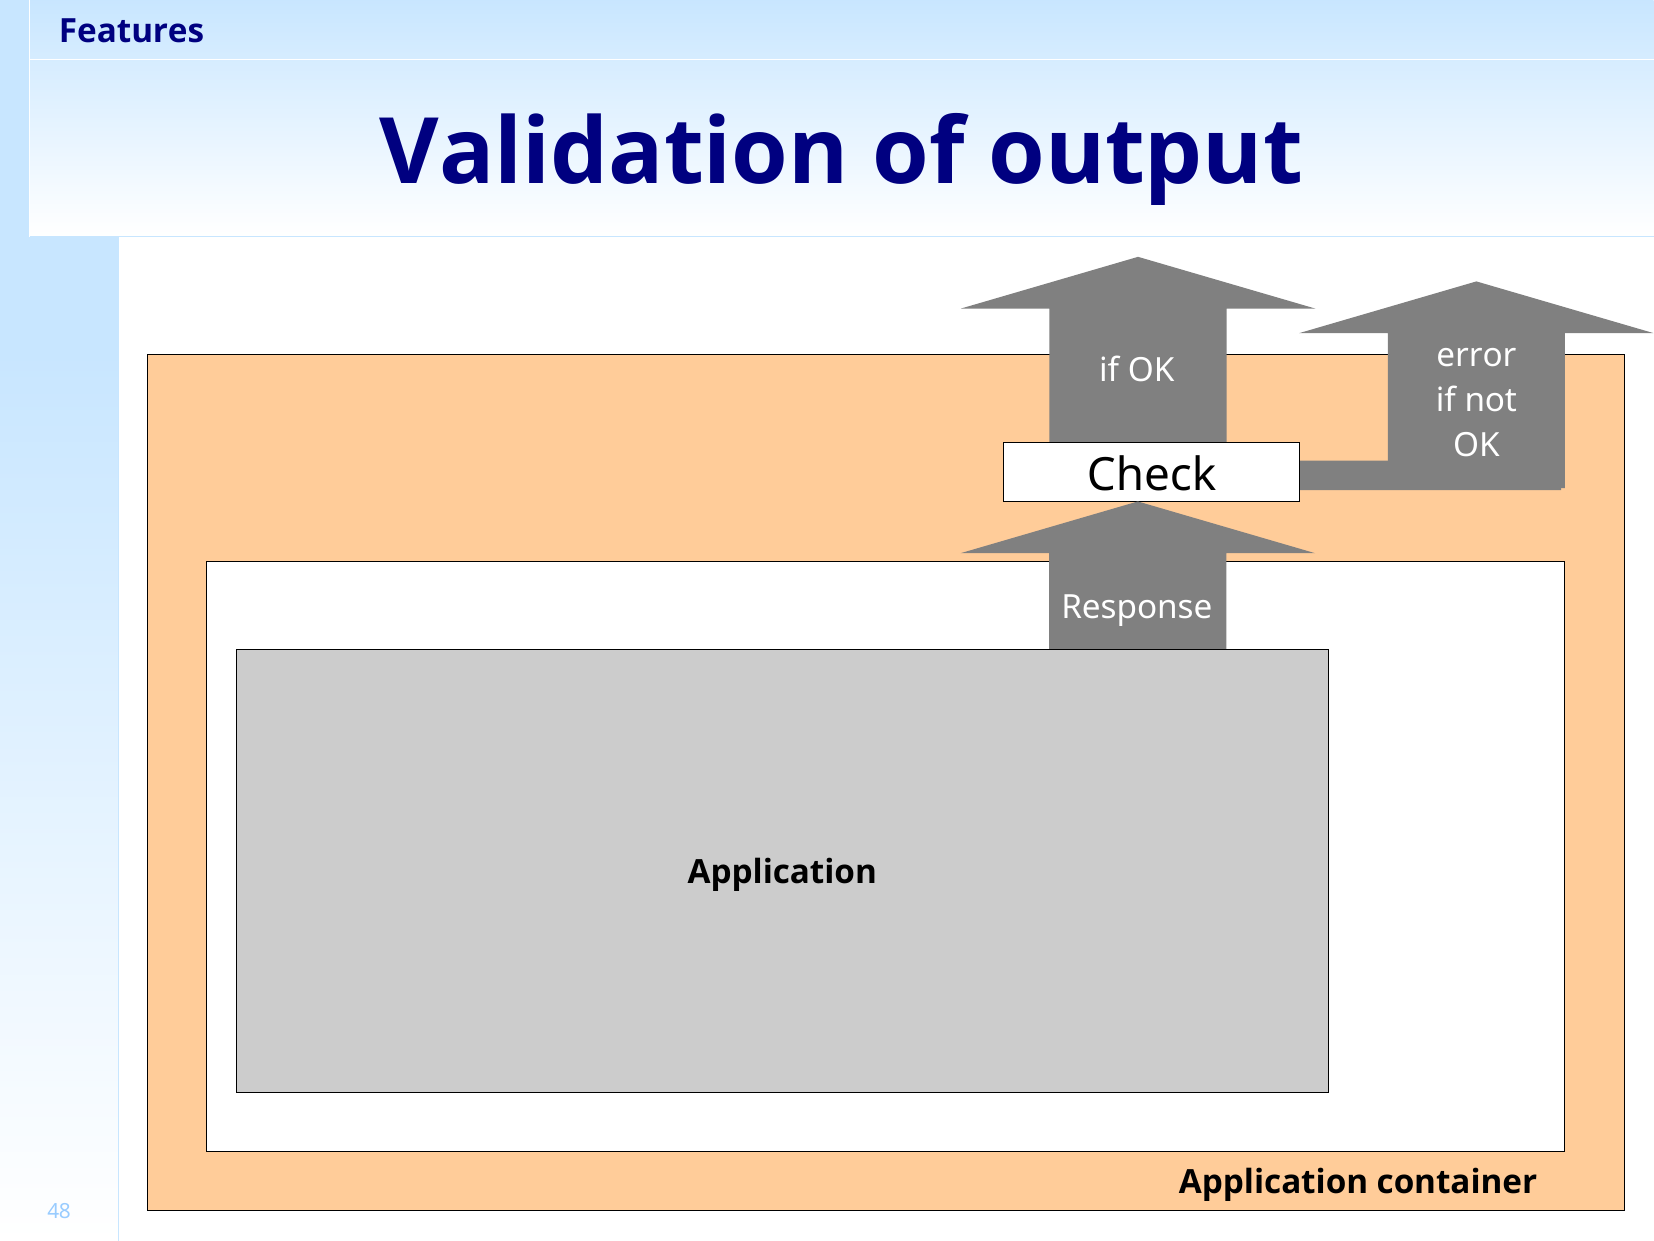

Features
# Validation of output
if OK
error
if not
OK
Check
Response
Application
Application container